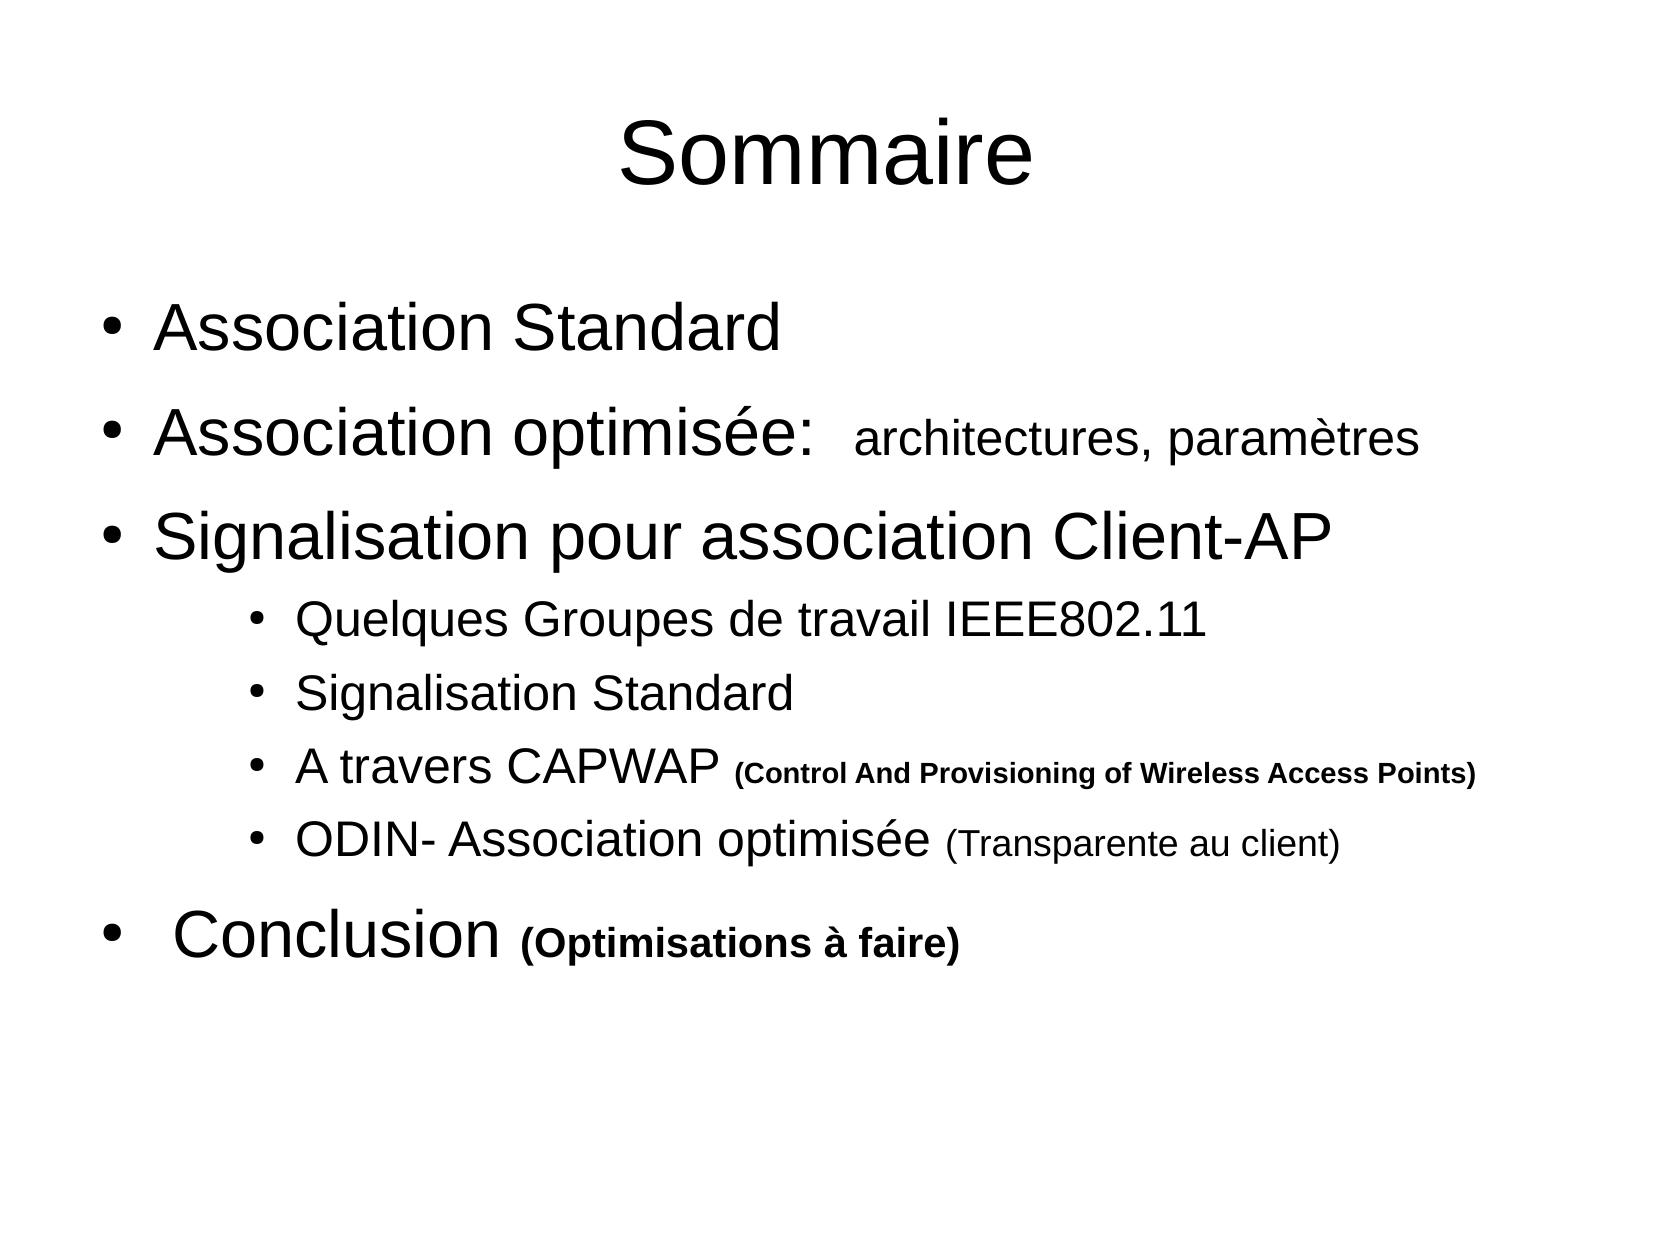

# Sommaire
Association Standard
Association optimisée: architectures, paramètres
Signalisation pour association Client-AP
Quelques Groupes de travail IEEE802.11
Signalisation Standard
A travers CAPWAP (Control And Provisioning of Wireless Access Points)
ODIN- Association optimisée (Transparente au client)
 Conclusion (Optimisations à faire)